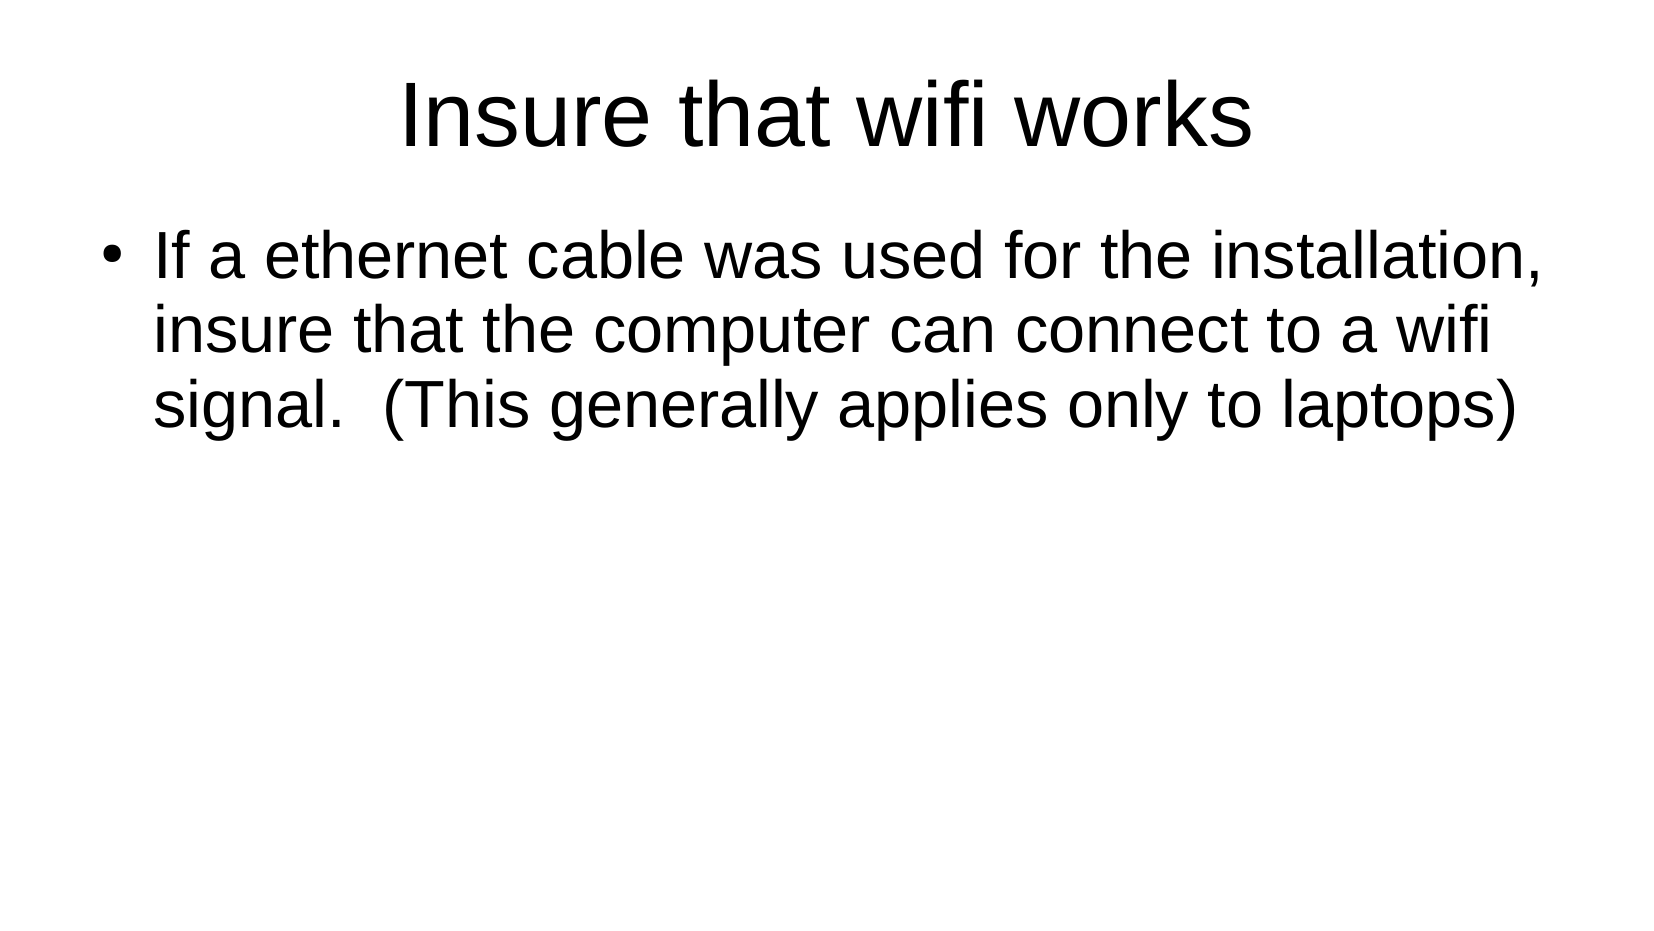

# Insure that wifi works
If a ethernet cable was used for the installation, insure that the computer can connect to a wifi signal. (This generally applies only to laptops)